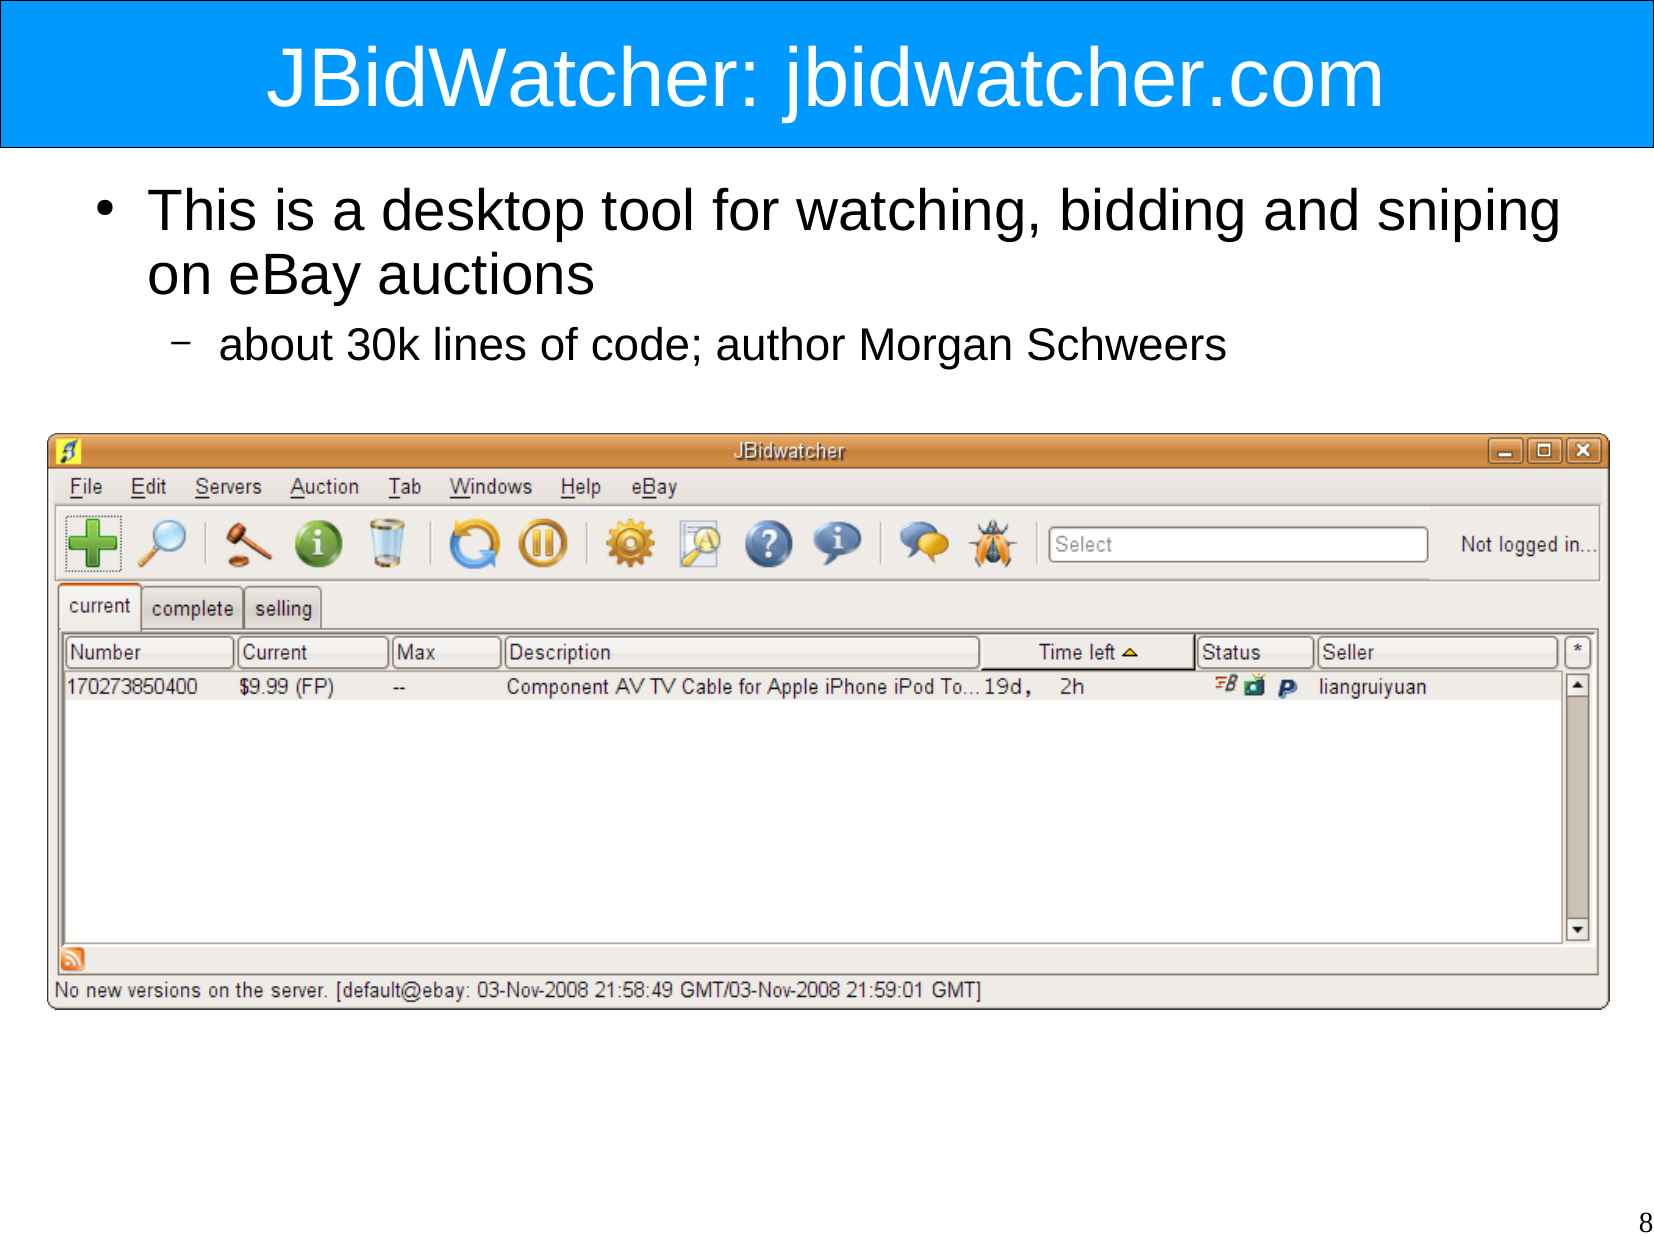

# JBidWatcher: jbidwatcher.com
This is a desktop tool for watching, bidding and sniping on eBay auctions
about 30k lines of code; author Morgan Schweers
8